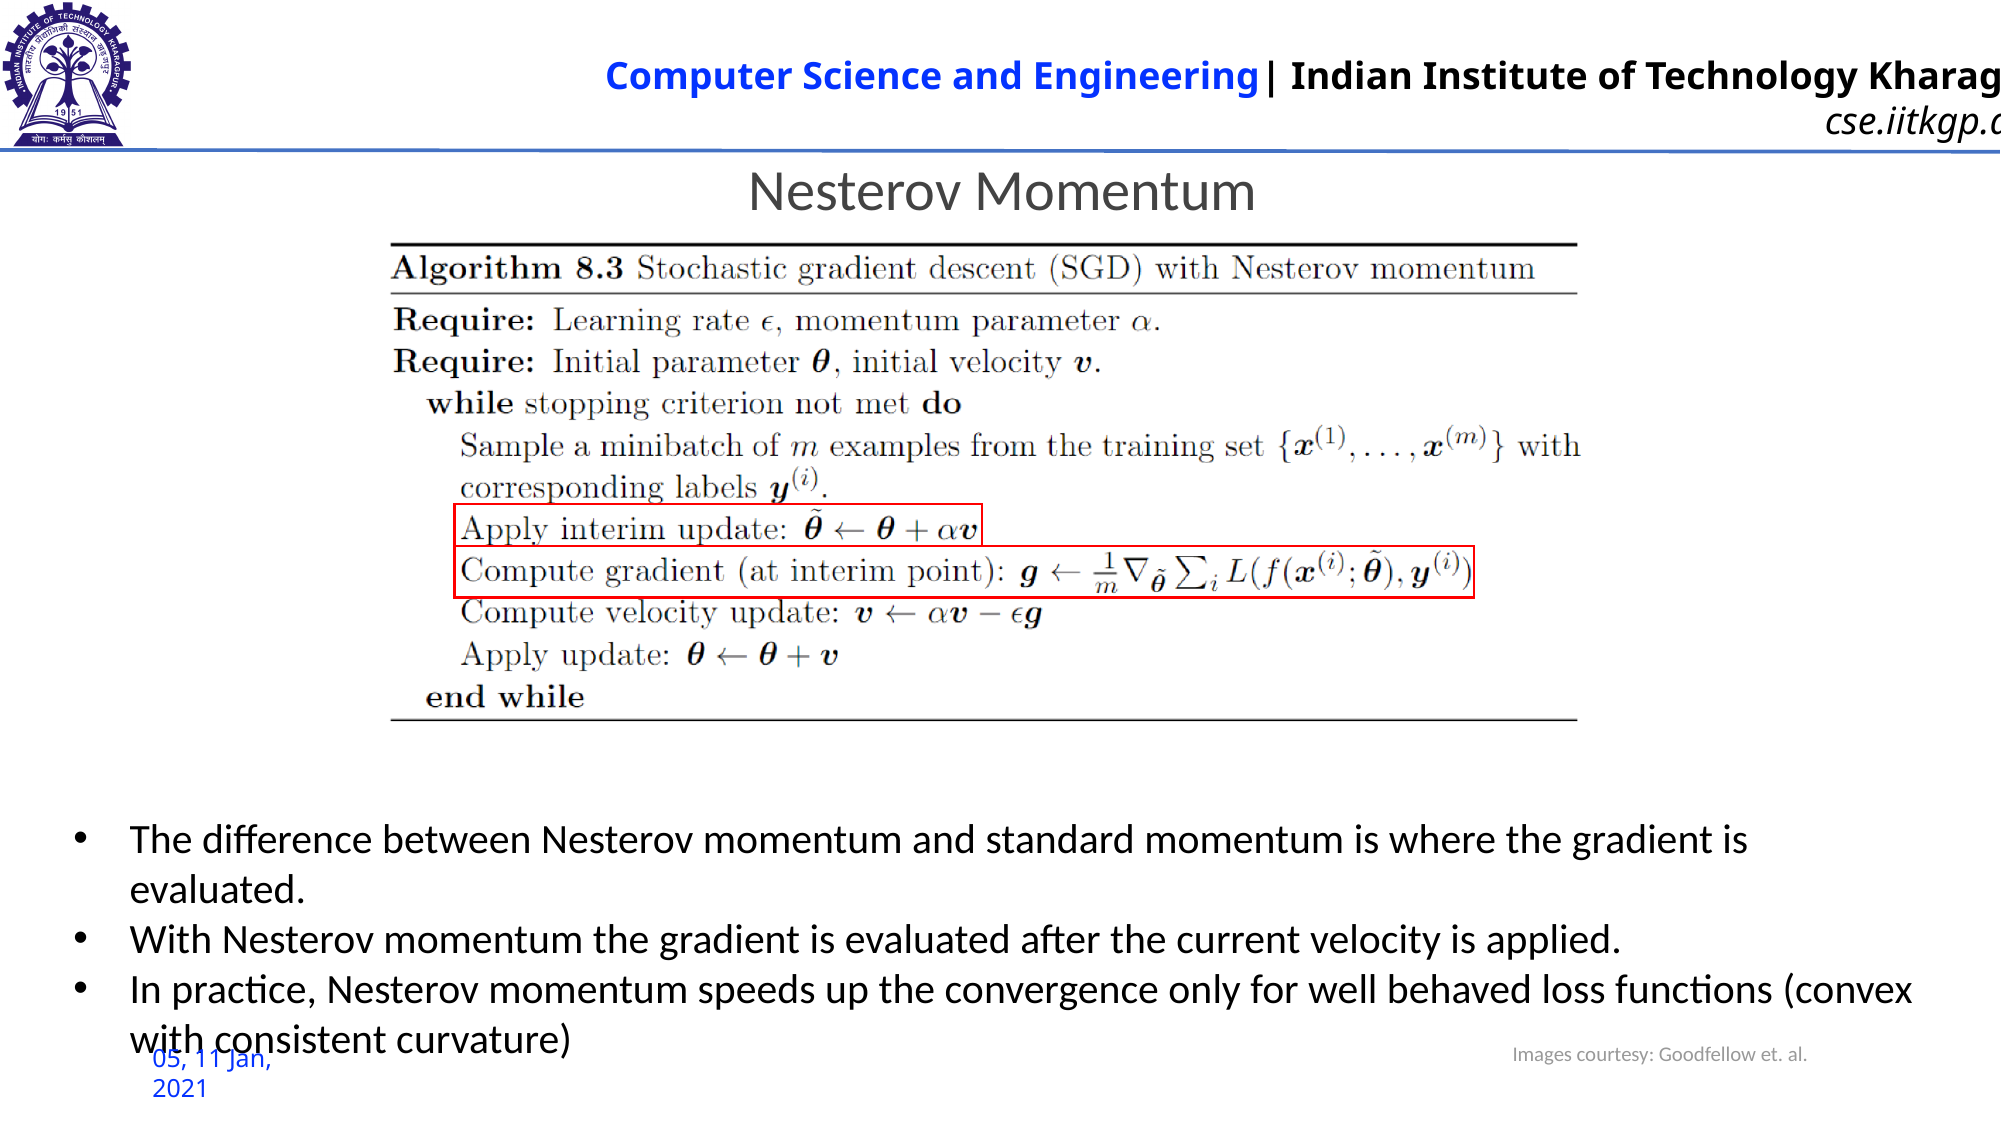

Nesterov Momentum
The difference between Nesterov momentum and standard momentum is where the gradient is evaluated.
With Nesterov momentum the gradient is evaluated after the current velocity is applied.
In practice, Nesterov momentum speeds up the convergence only for well behaved loss functions (convex with consistent curvature)
Images courtesy: Goodfellow et. al.
05, 11 Jan, 2021